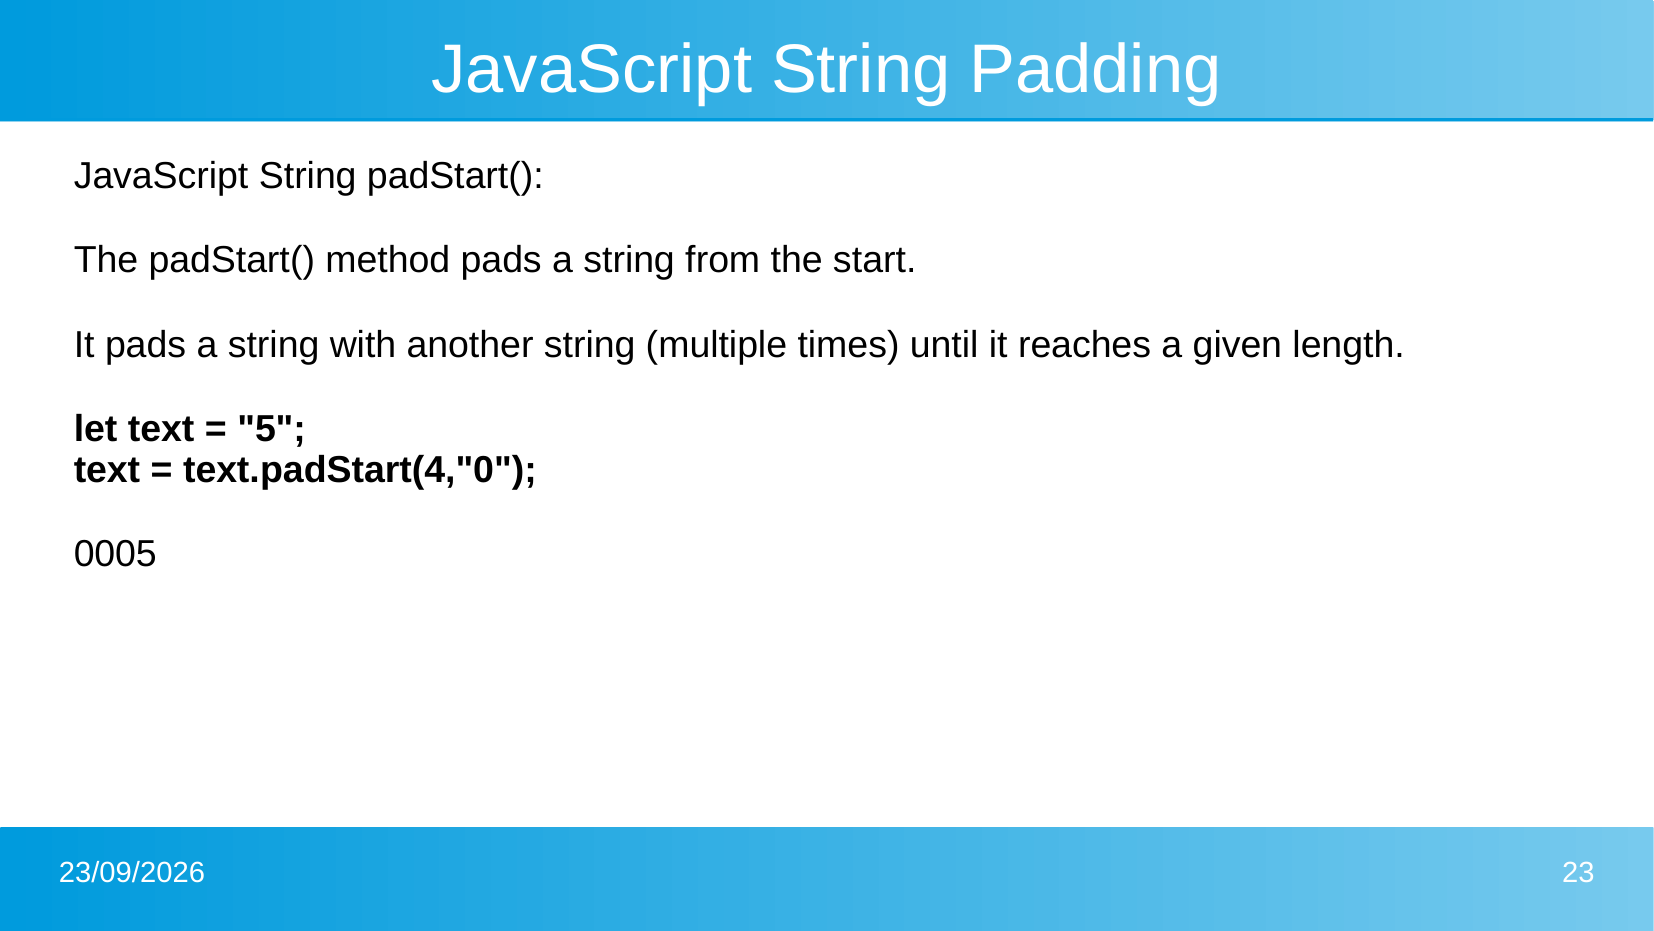

# JavaScript String Padding
JavaScript String padStart():
The padStart() method pads a string from the start.
It pads a string with another string (multiple times) until it reaches a given length.
let text = "5";
text = text.padStart(4,"0");
0005
23